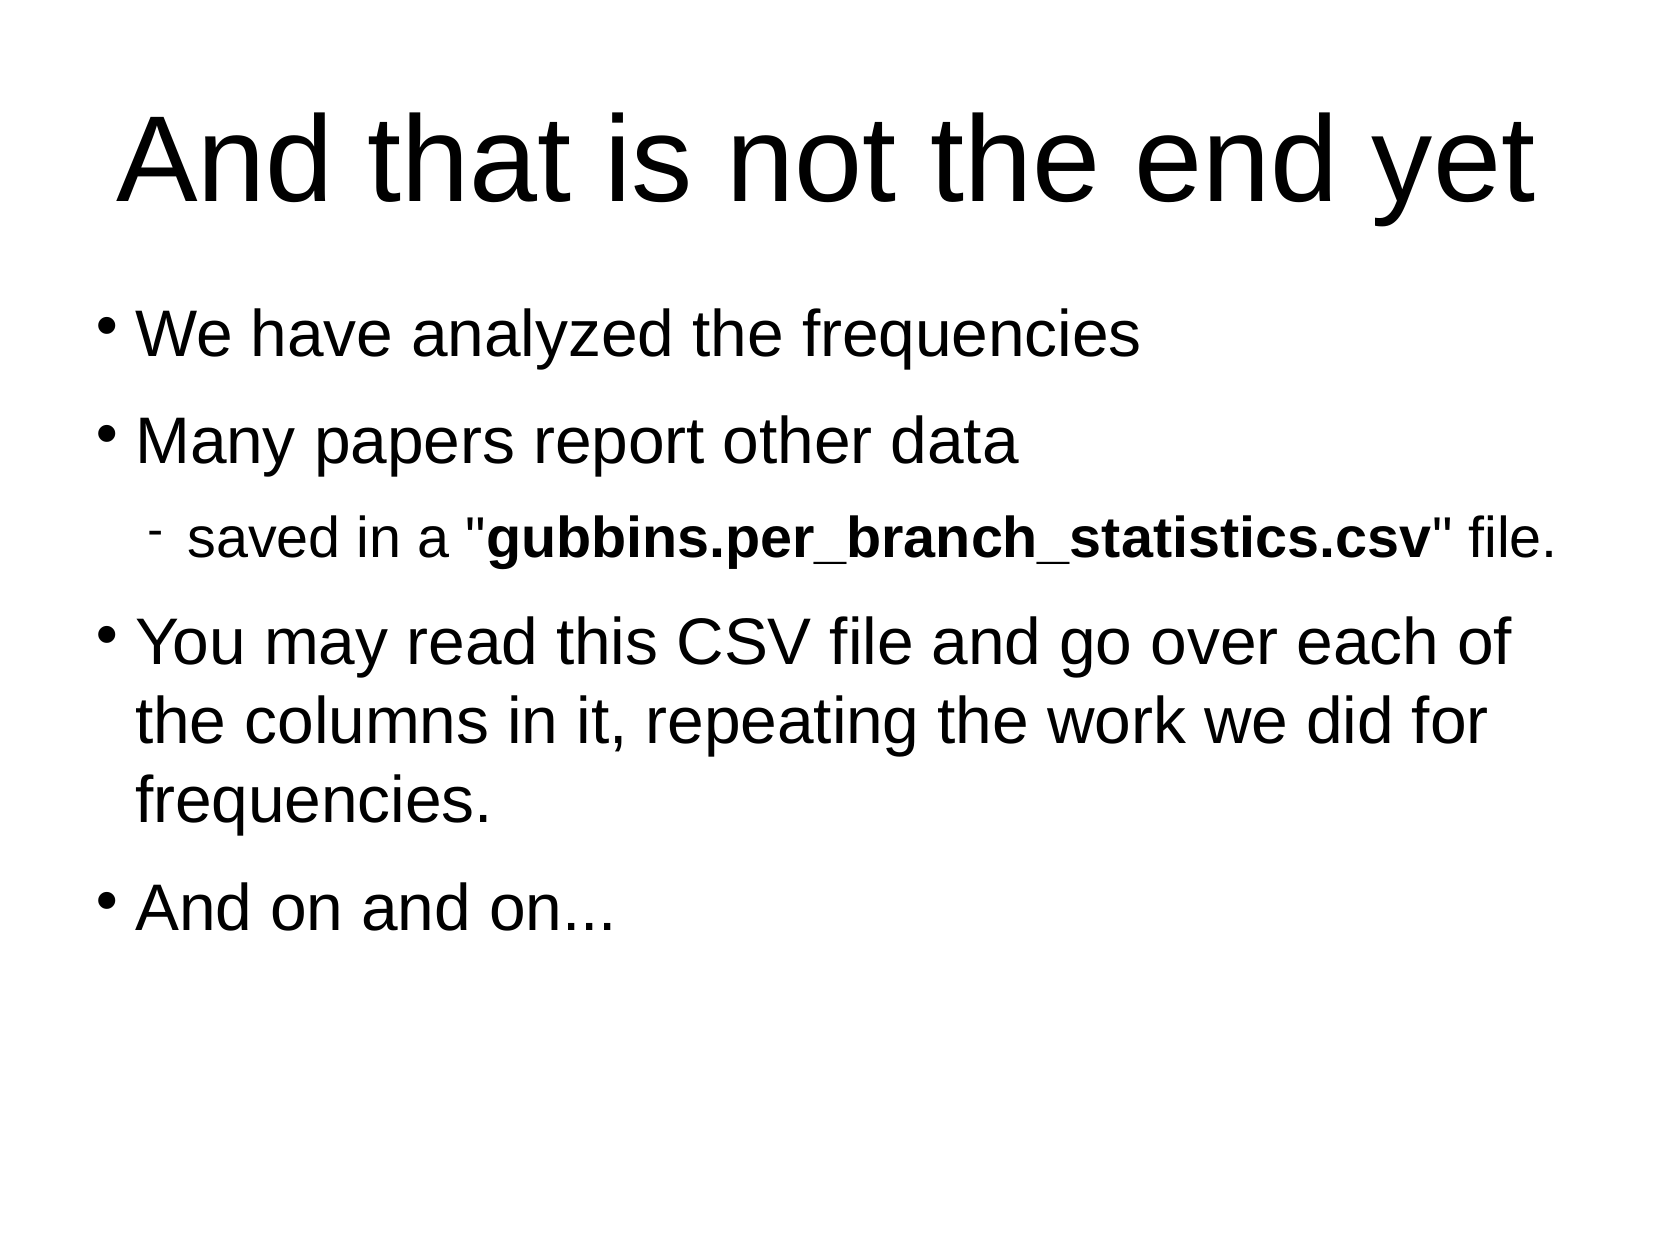

And that is not the end yet
We have analyzed the frequencies
Many papers report other data
saved in a "gubbins.per_branch_statistics.csv" file.
You may read this CSV file and go over each of the columns in it, repeating the work we did for frequencies.
And on and on...